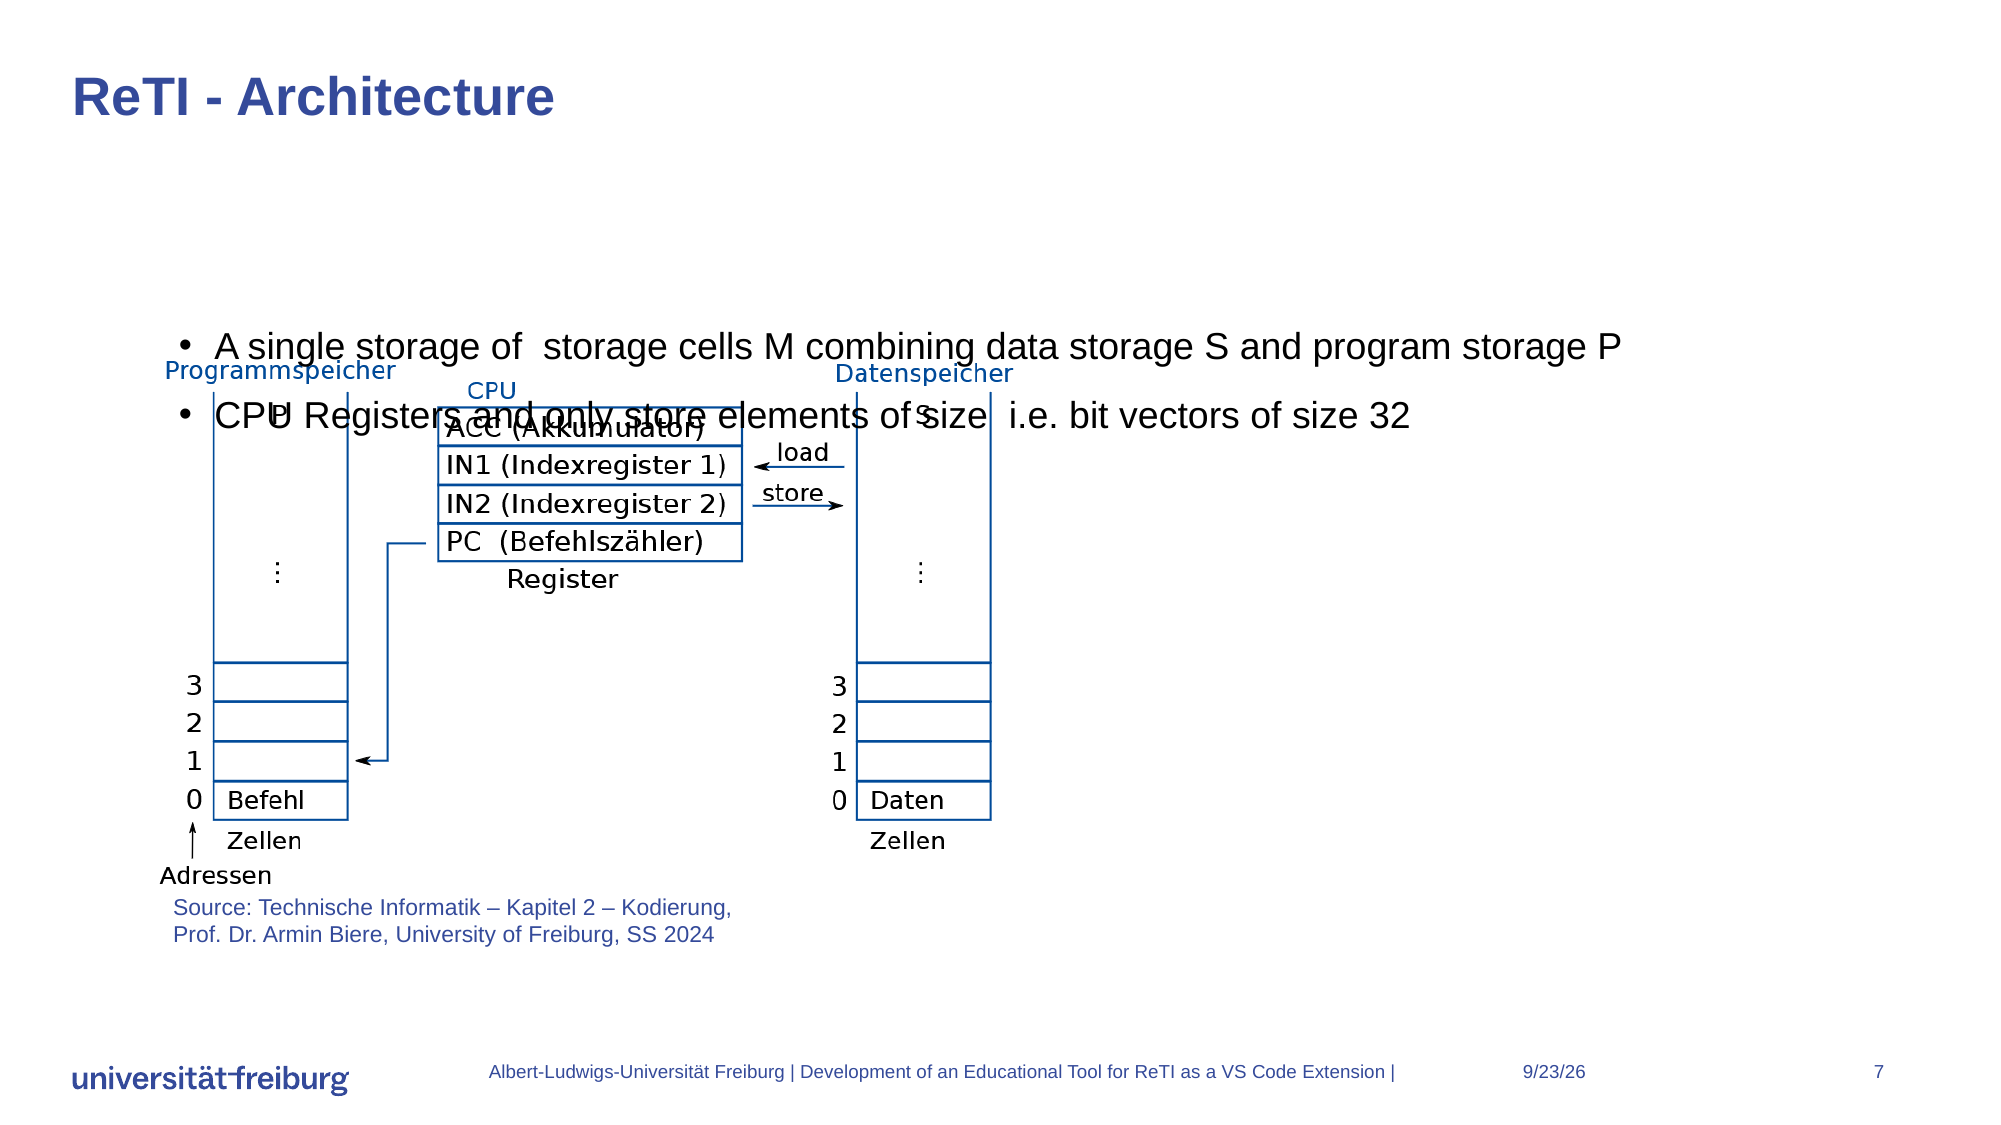

# ReTI - Architecture
A single storage of storage cells M combining data storage S and program storage P
CPU Registers and only store elements of size i.e. bit vectors of size 32
Source: Technische Informatik – Kapitel 2 – Kodierung,
Prof. Dr. Armin Biere, University of Freiburg, SS 2024
Albert-Ludwigs-Universität Freiburg | Development of an Educational Tool for ReTI as a VS Code Extension |